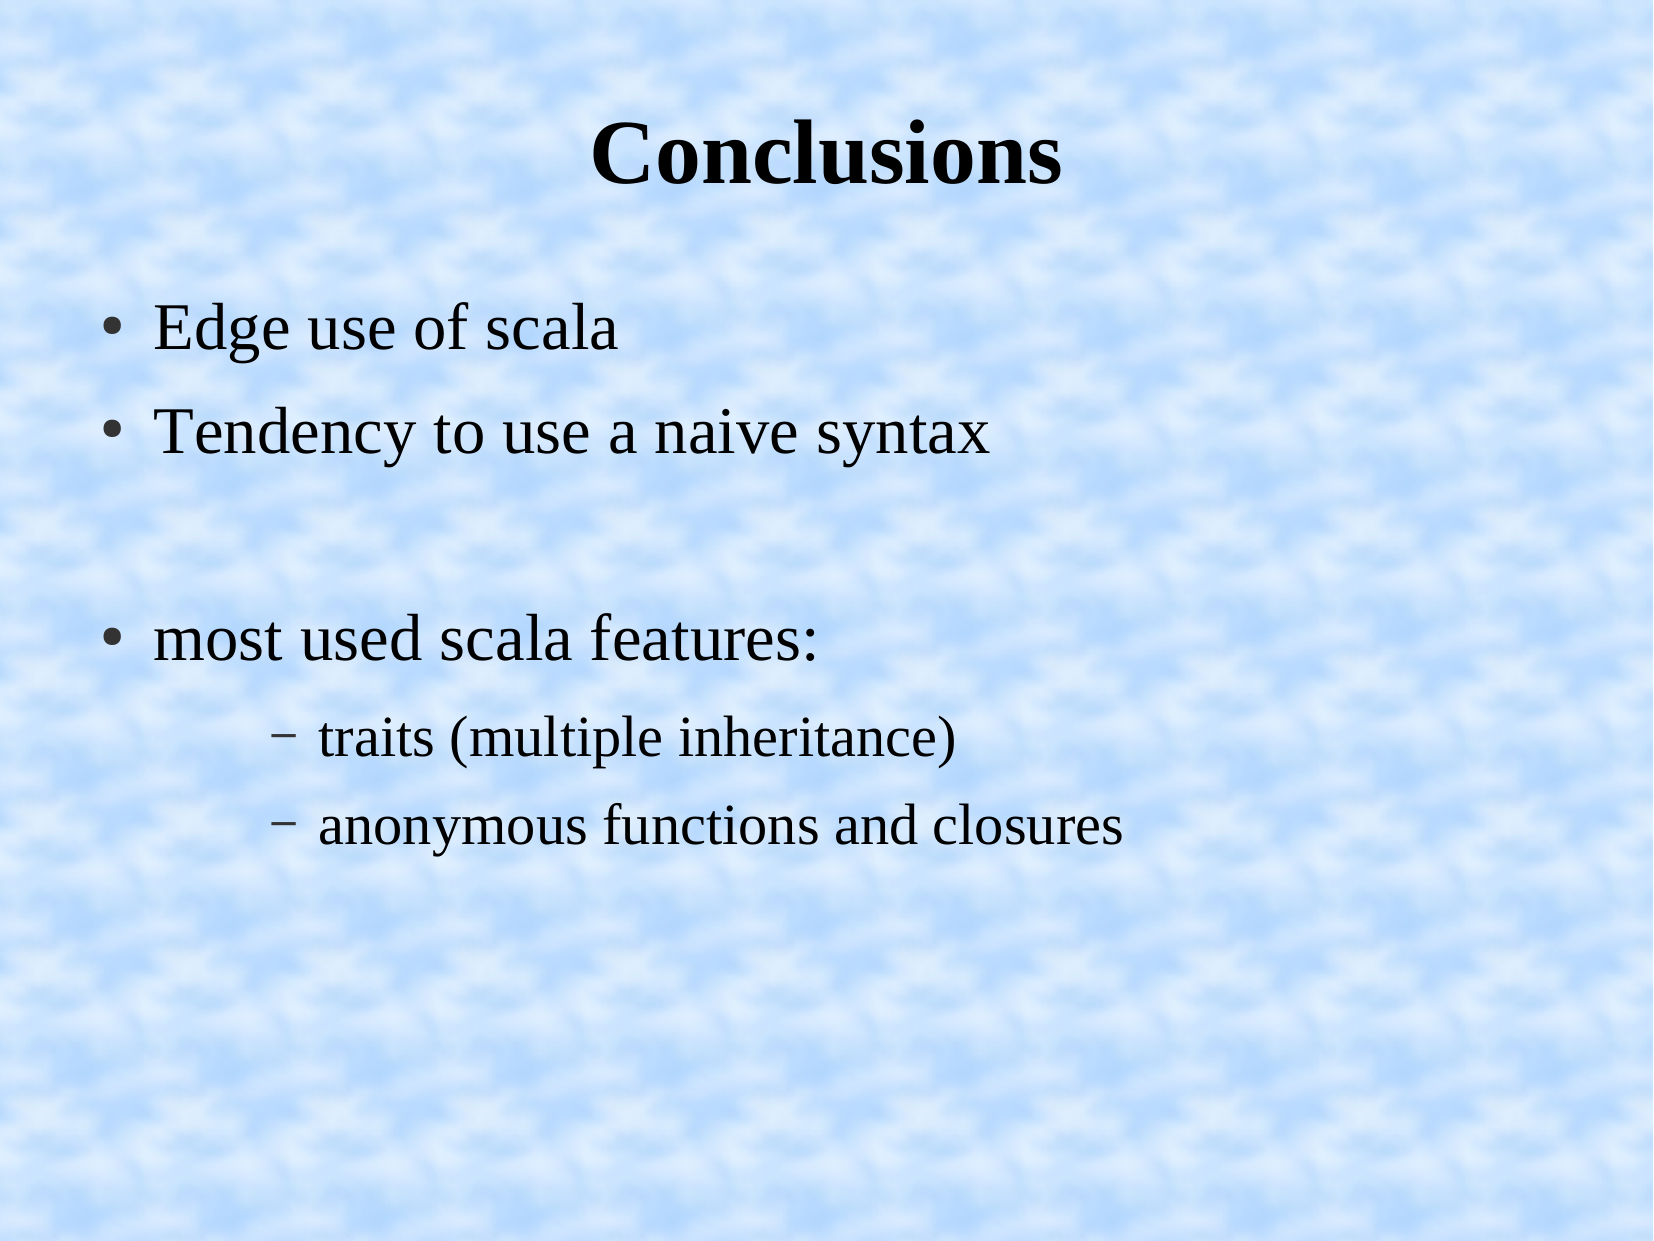

# Conclusions
Edge use of scala
Tendency to use a naive syntax
most used scala features:
traits (multiple inheritance)
anonymous functions and closures